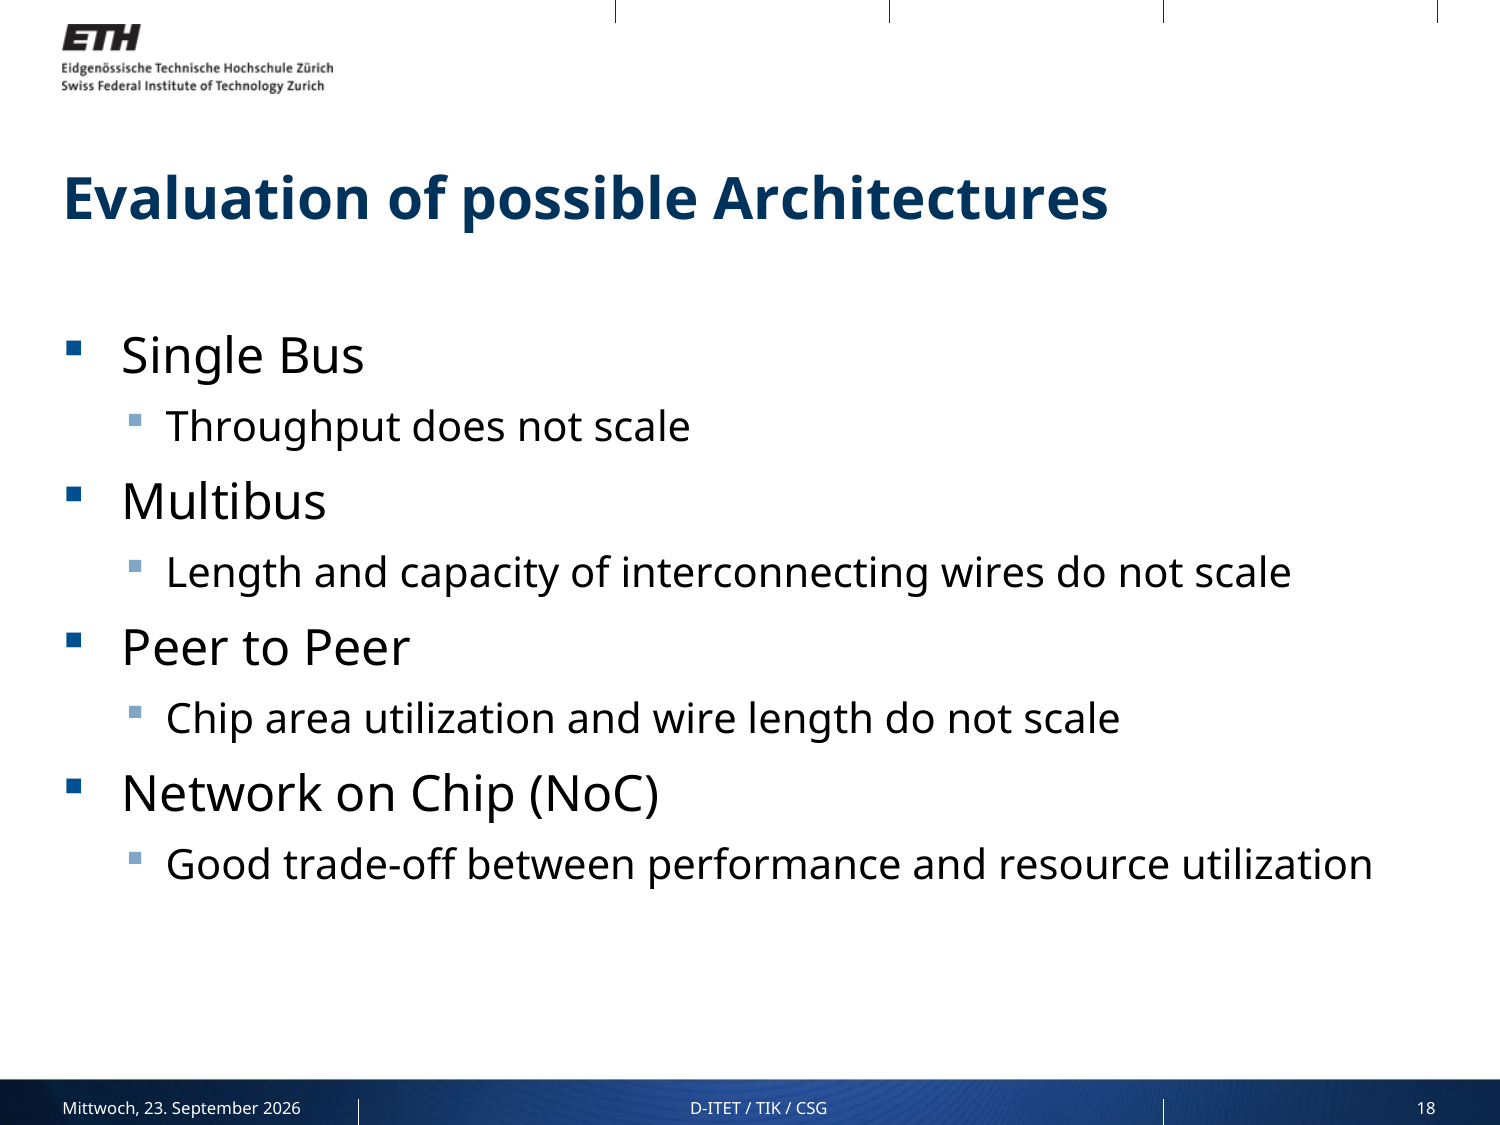

# Evaluation of possible Architectures
Single Bus
Throughput does not scale
Multibus
Length and capacity of interconnecting wires do not scale
Peer to Peer
Chip area utilization and wire length do not scale
Network on Chip (NoC)
Good trade-off between performance and resource utilization
18